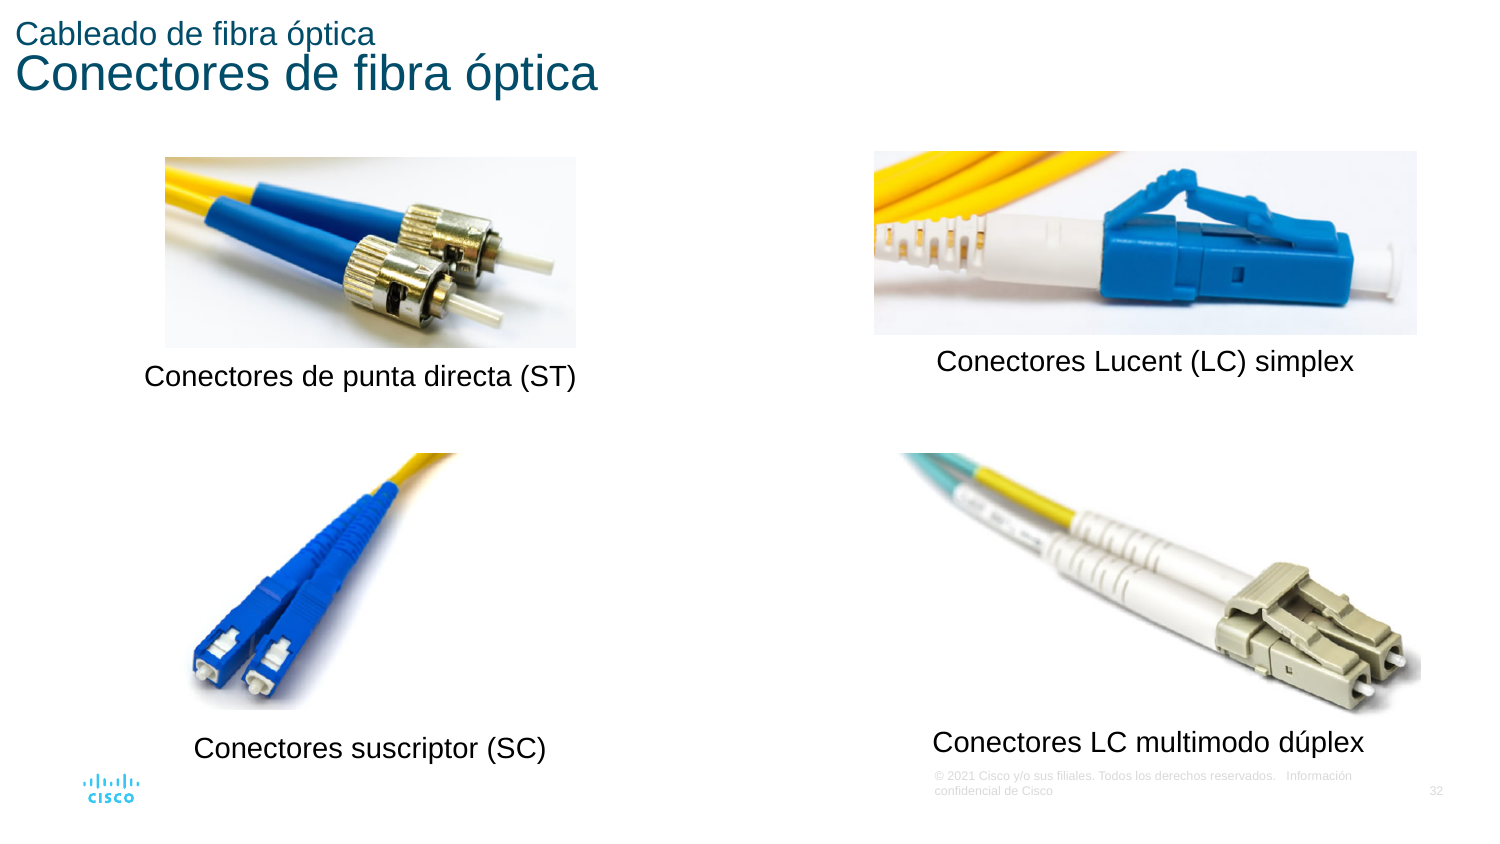

# Cableado de fibra óptica Conectores de fibra óptica
Conectores Lucent (LC) simplex
Conectores de punta directa (ST)
Conectores LC multimodo dúplex
Conectores suscriptor (SC)